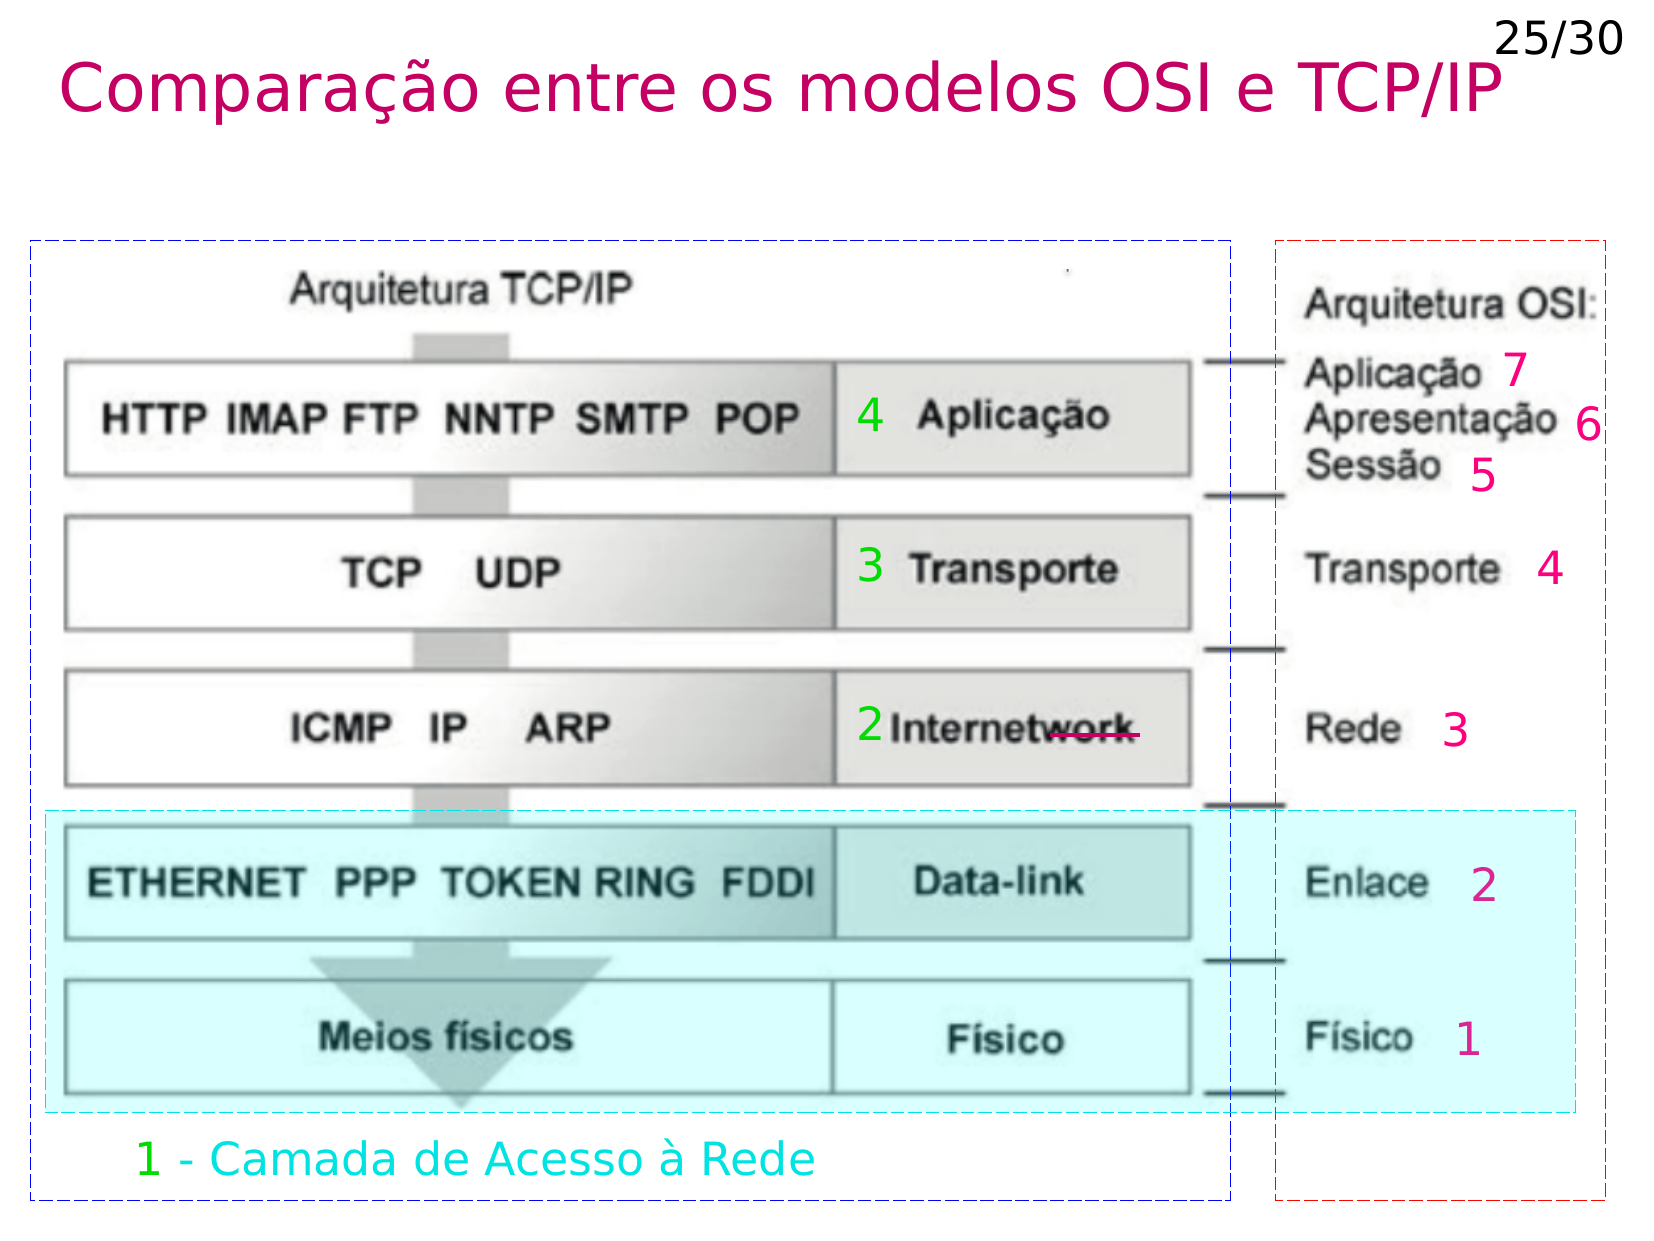

25
# Comparação entre os modelos OSI e TCP/IP
7
4
6
5
3
4
2
3
2
1
1 - Camada de Acesso à Rede